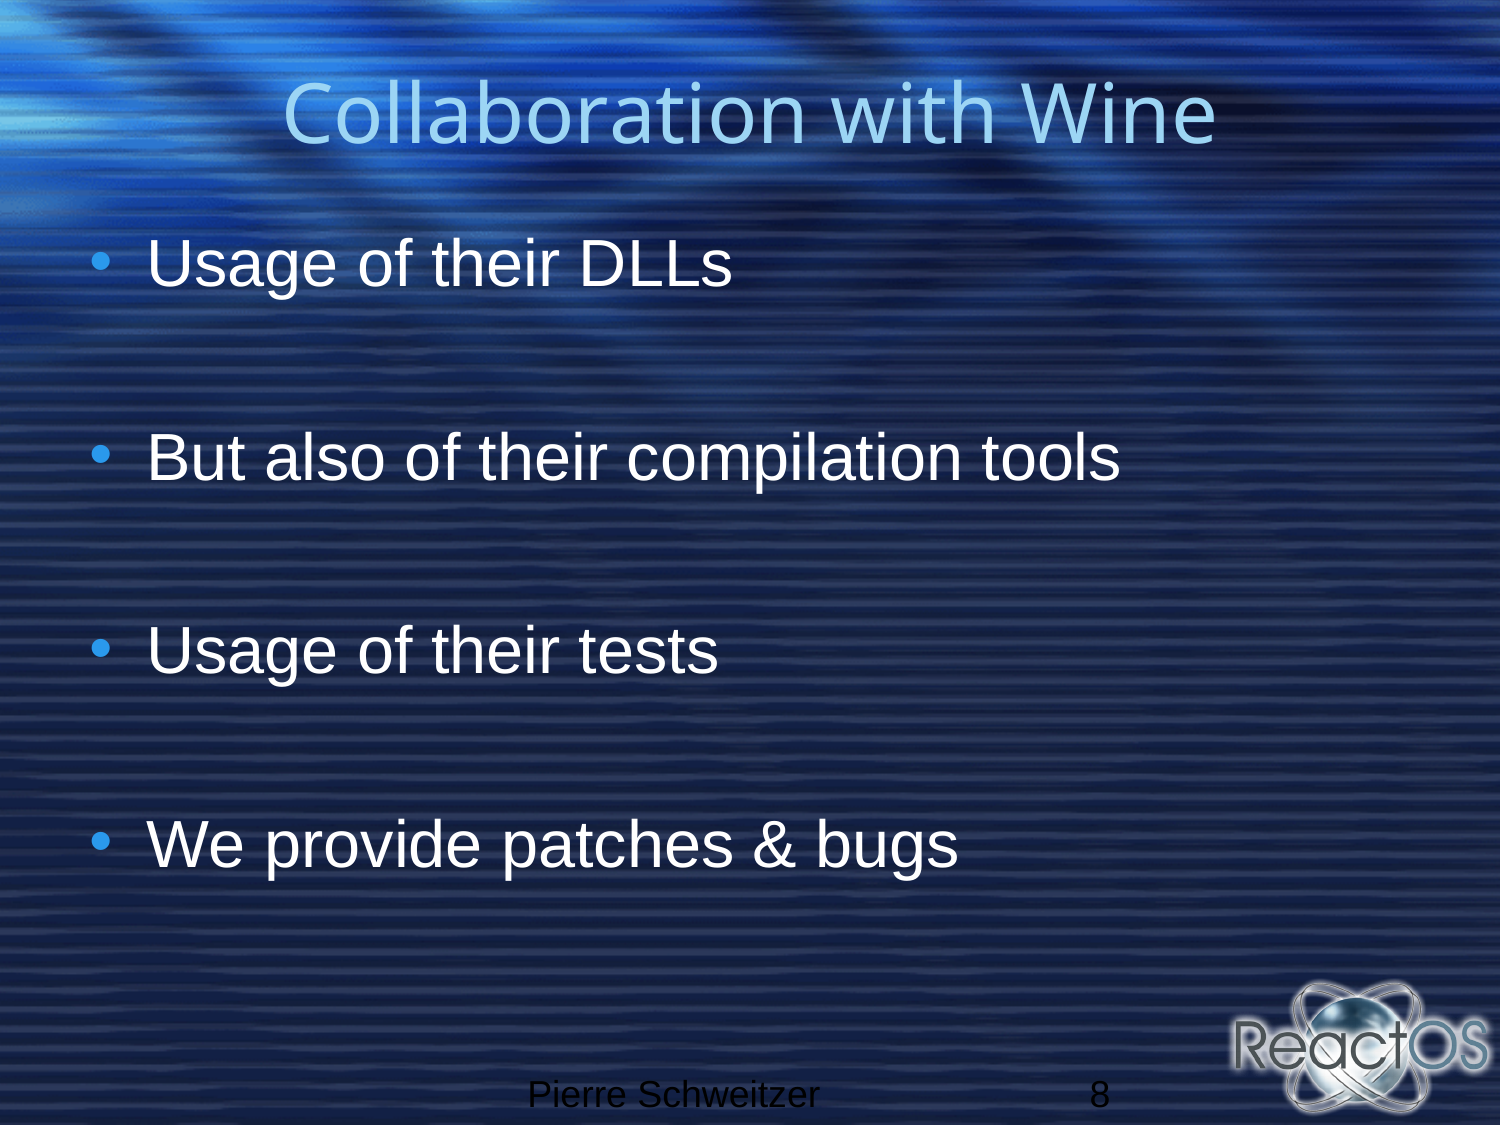

# Collaboration with Wine
Usage of their DLLs
But also of their compilation tools
Usage of their tests
We provide patches & bugs
Pierre Schweitzer
8